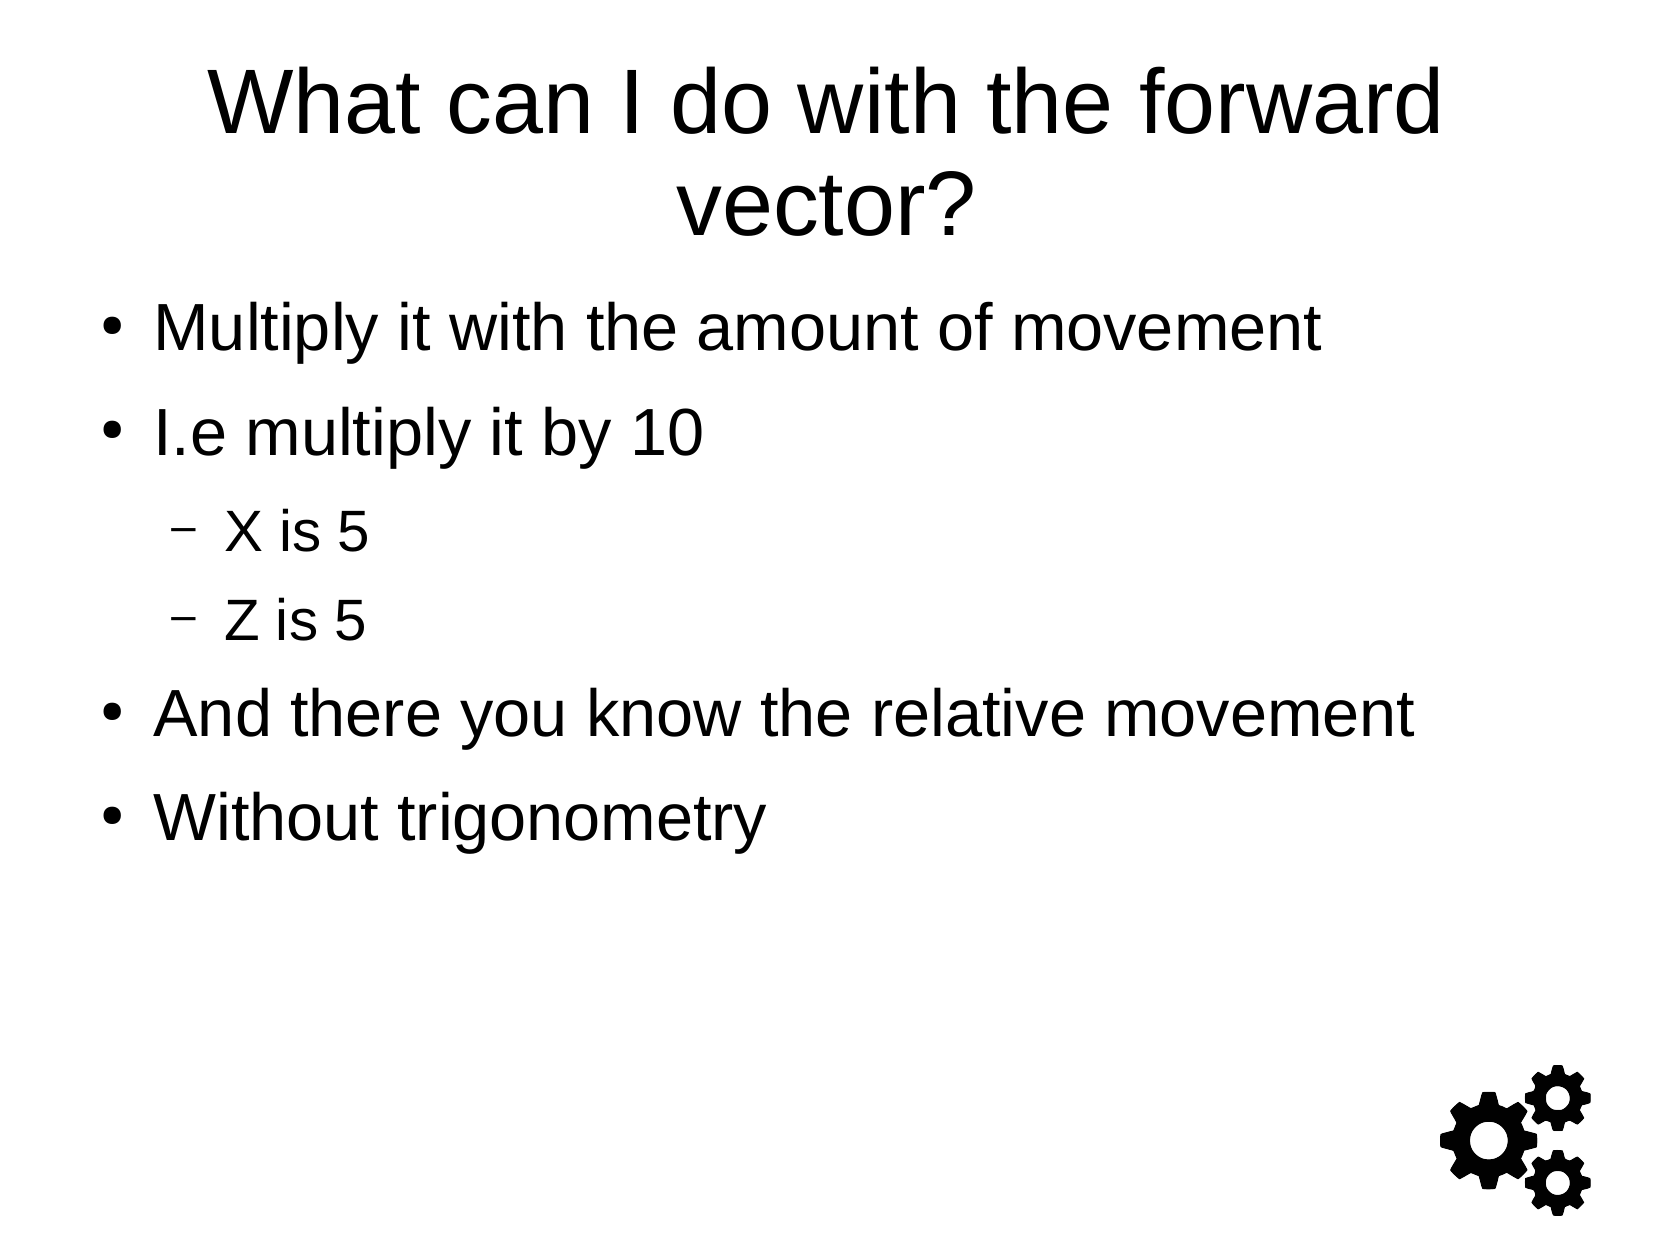

# What can I do with the forward vector?
Multiply it with the amount of movement
I.e multiply it by 10
X is 5
Z is 5
And there you know the relative movement
Without trigonometry